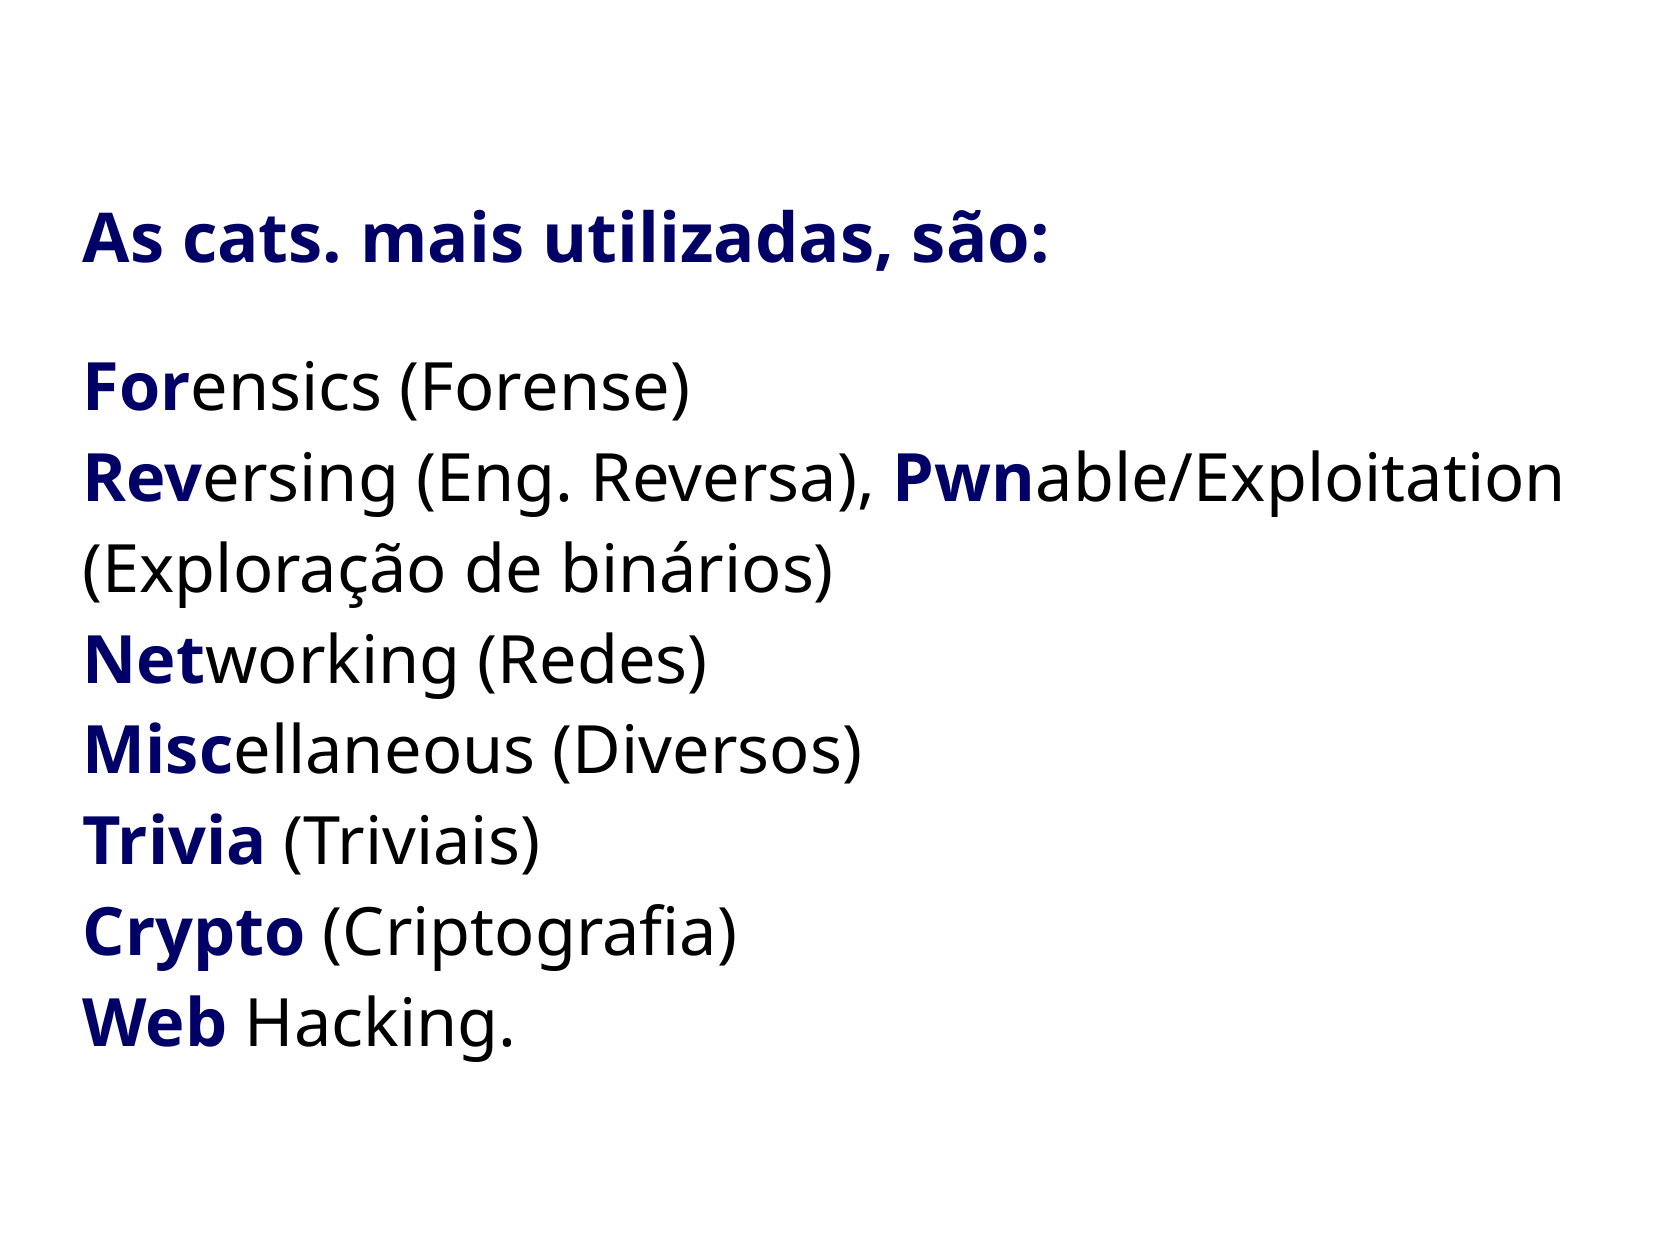

# As cats. mais utilizadas, são:
Forensics (Forense)
Reversing (Eng. Reversa), Pwnable/Exploitation (Exploração de binários)
Networking (Redes)
Miscellaneous (Diversos)
Trivia (Triviais)
Crypto (Criptografia)
Web Hacking.